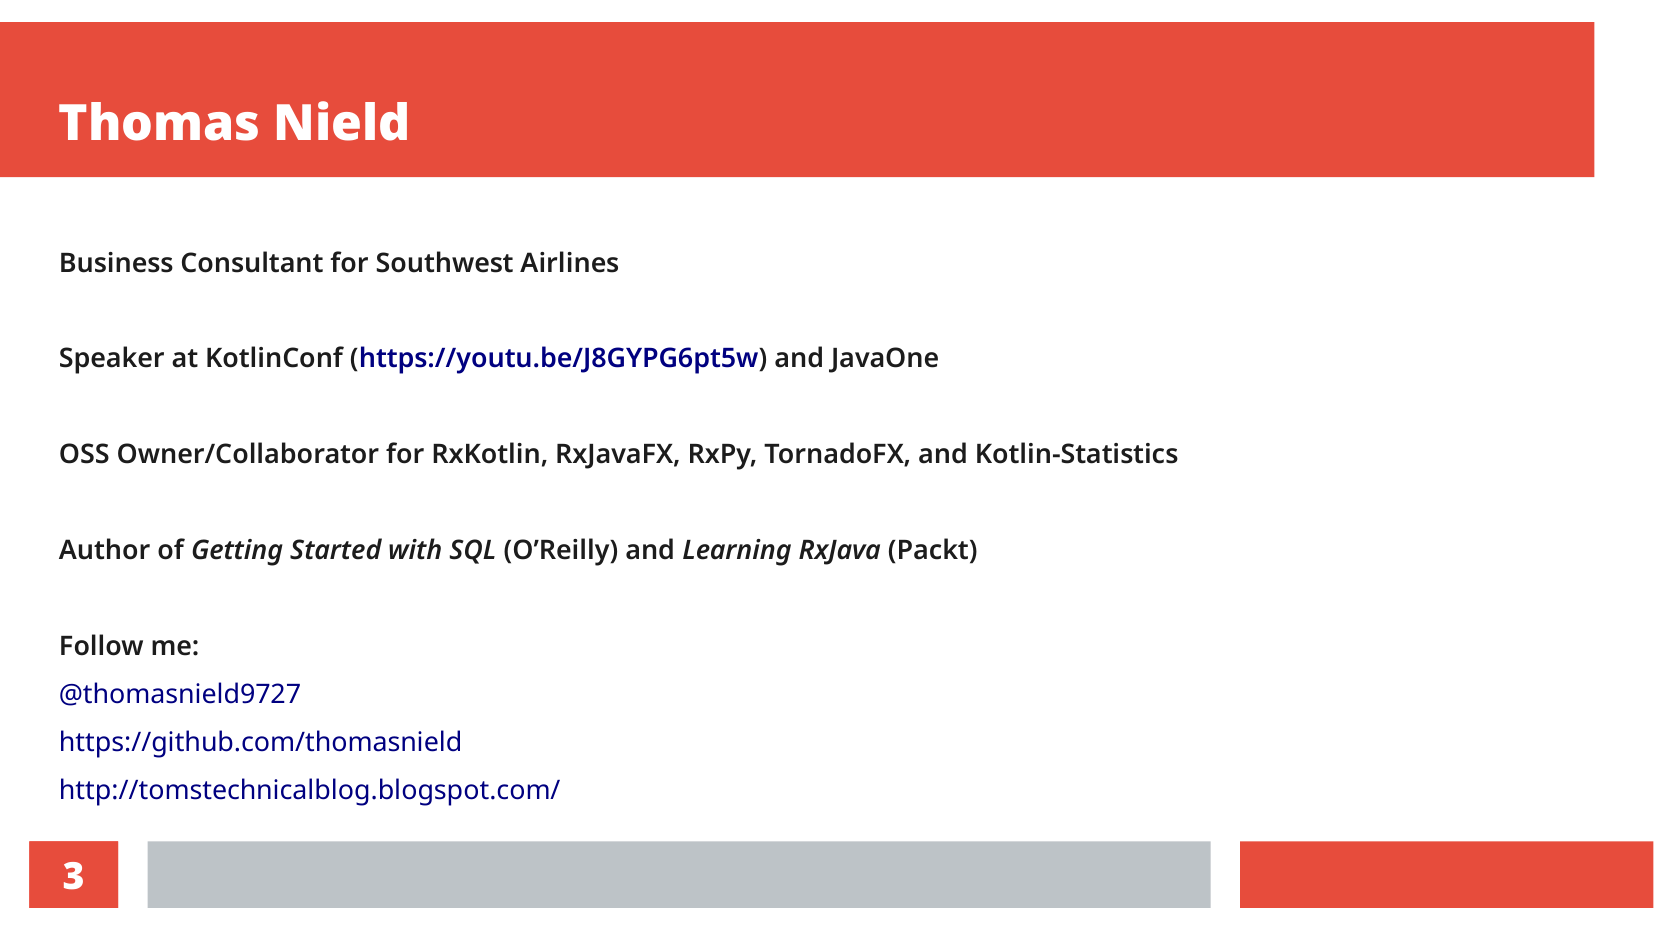

# Thomas Nield
Business Consultant for Southwest Airlines
Speaker at KotlinConf (https://youtu.be/J8GYPG6pt5w) and JavaOne
OSS Owner/Collaborator for RxKotlin, RxJavaFX, RxPy, TornadoFX, and Kotlin-Statistics
Author of Getting Started with SQL (O’Reilly) and Learning RxJava (Packt)
Follow me:
@thomasnield9727
https://github.com/thomasnield
http://tomstechnicalblog.blogspot.com/
3